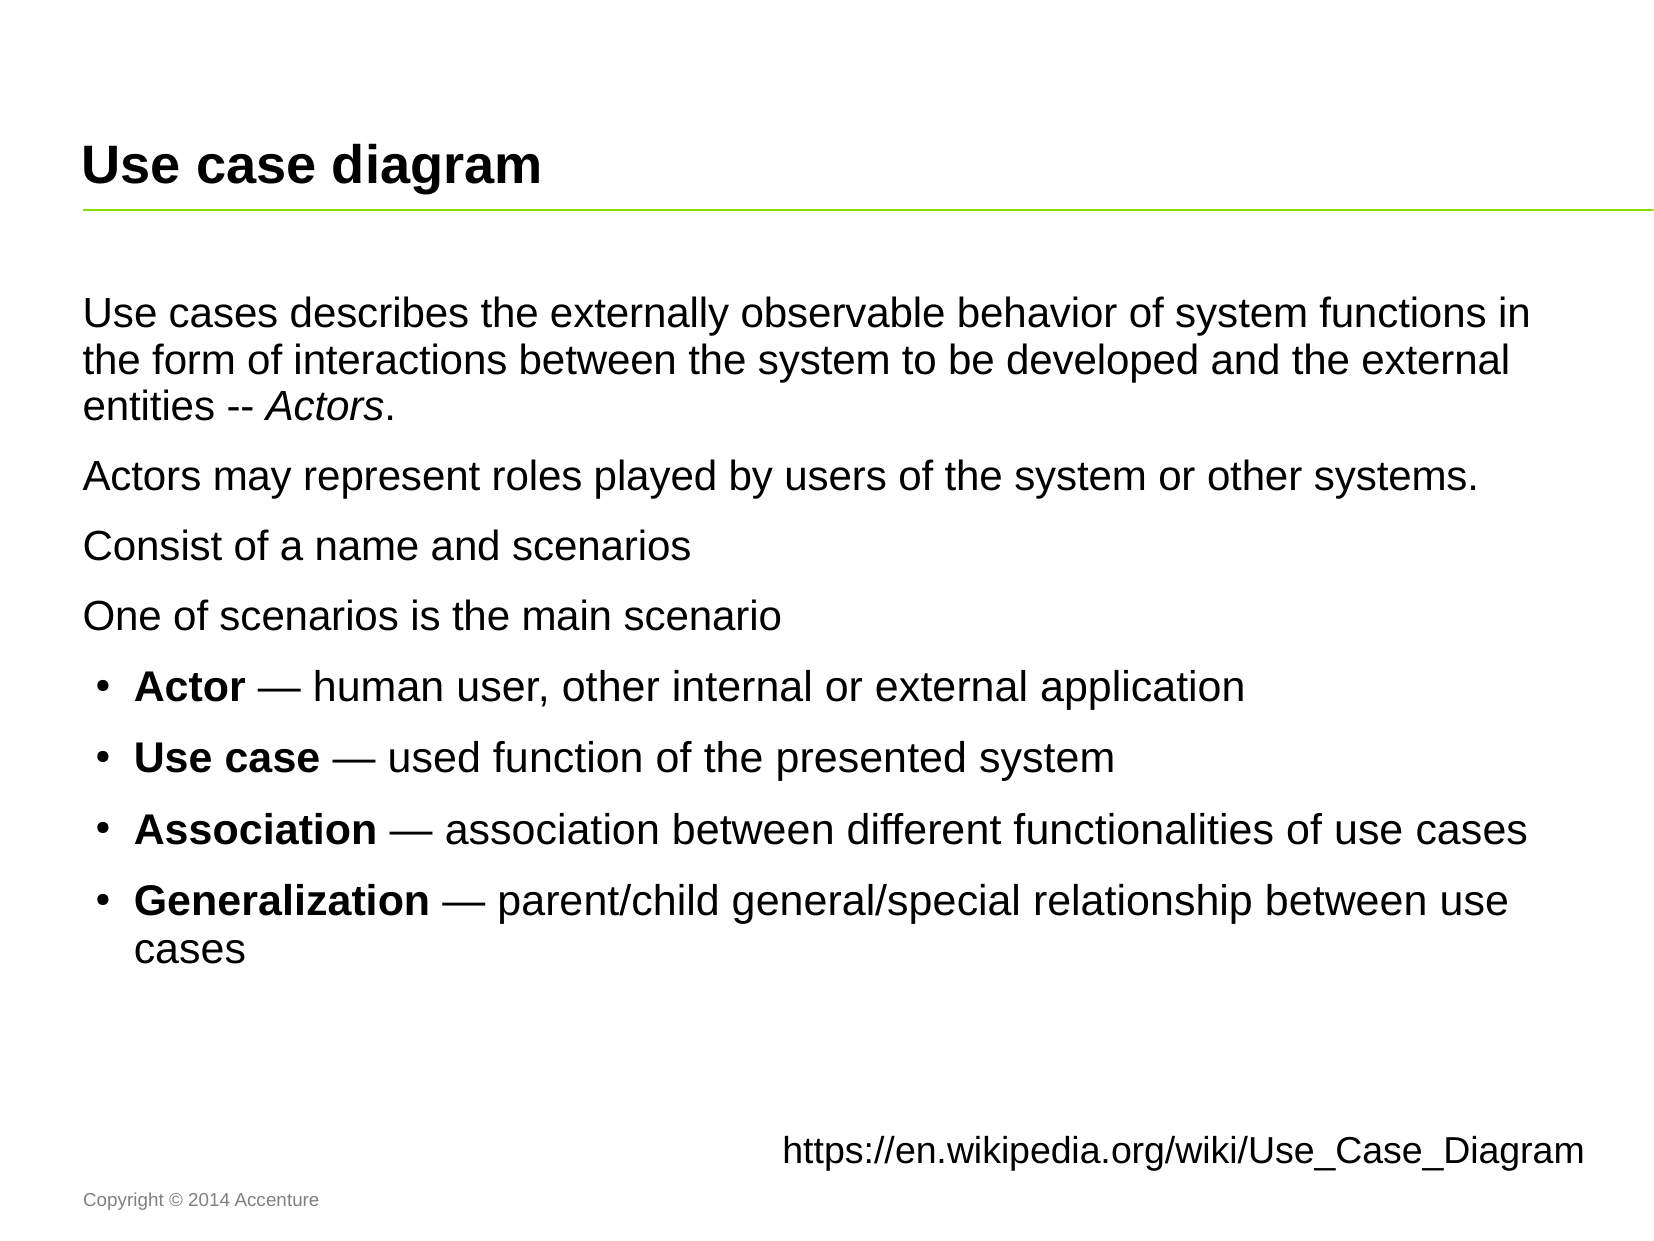

# Use case diagram
Use cases describes the externally observable behavior of system functions in the form of interactions between the system to be developed and the external entities -- Actors.
Actors may represent roles played by users of the system or other systems.
Consist of a name and scenarios
One of scenarios is the main scenario
Actor — human user, other internal or external application
Use case — used function of the presented system
Association — association between different functionalities of use cases
Generalization — parent/child general/special relationship between use cases
https://en.wikipedia.org/wiki/Use_Case_Diagram